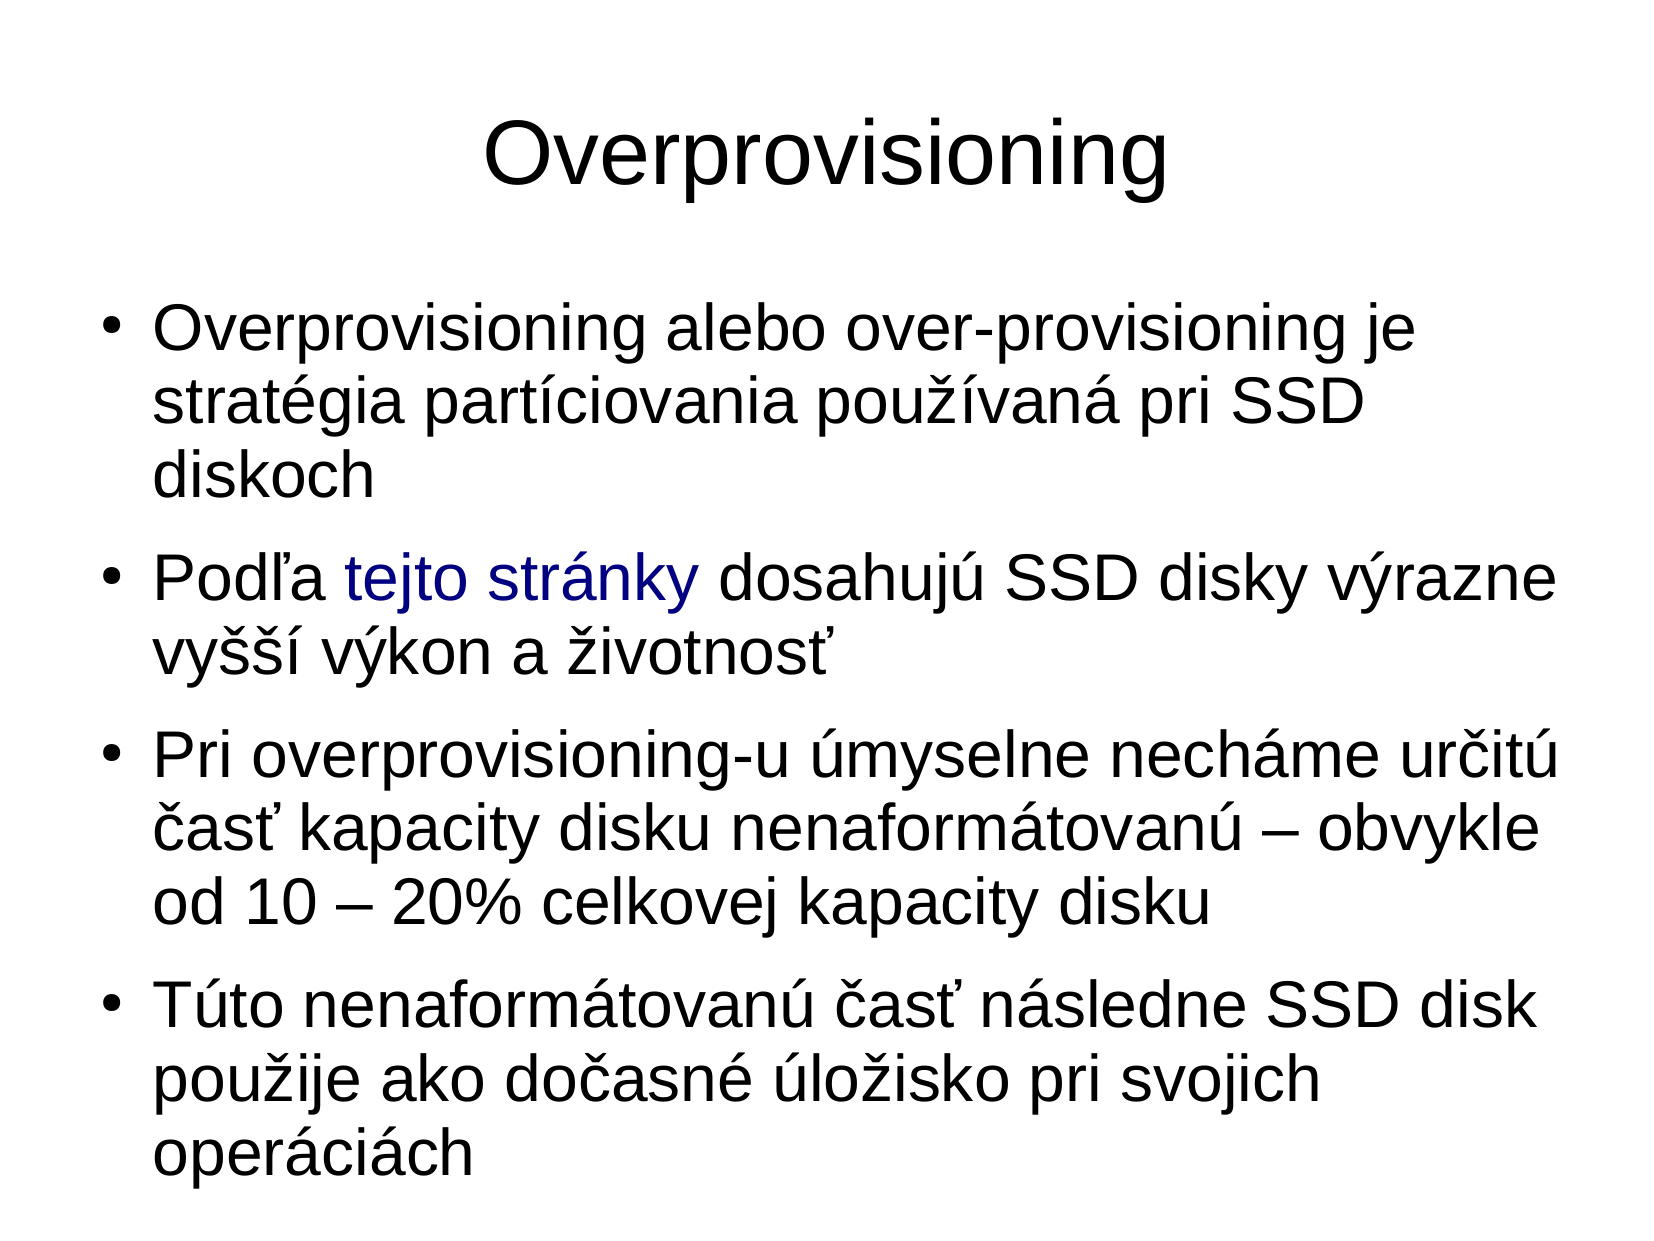

# Overprovisioning
Overprovisioning alebo over-provisioning je stratégia partíciovania používaná pri SSD diskoch
Podľa tejto stránky dosahujú SSD disky výrazne vyšší výkon a životnosť
Pri overprovisioning-u úmyselne necháme určitú časť kapacity disku nenaformátovanú – obvykle od 10 – 20% celkovej kapacity disku
Túto nenaformátovanú časť následne SSD disk použije ako dočasné úložisko pri svojich operáciách